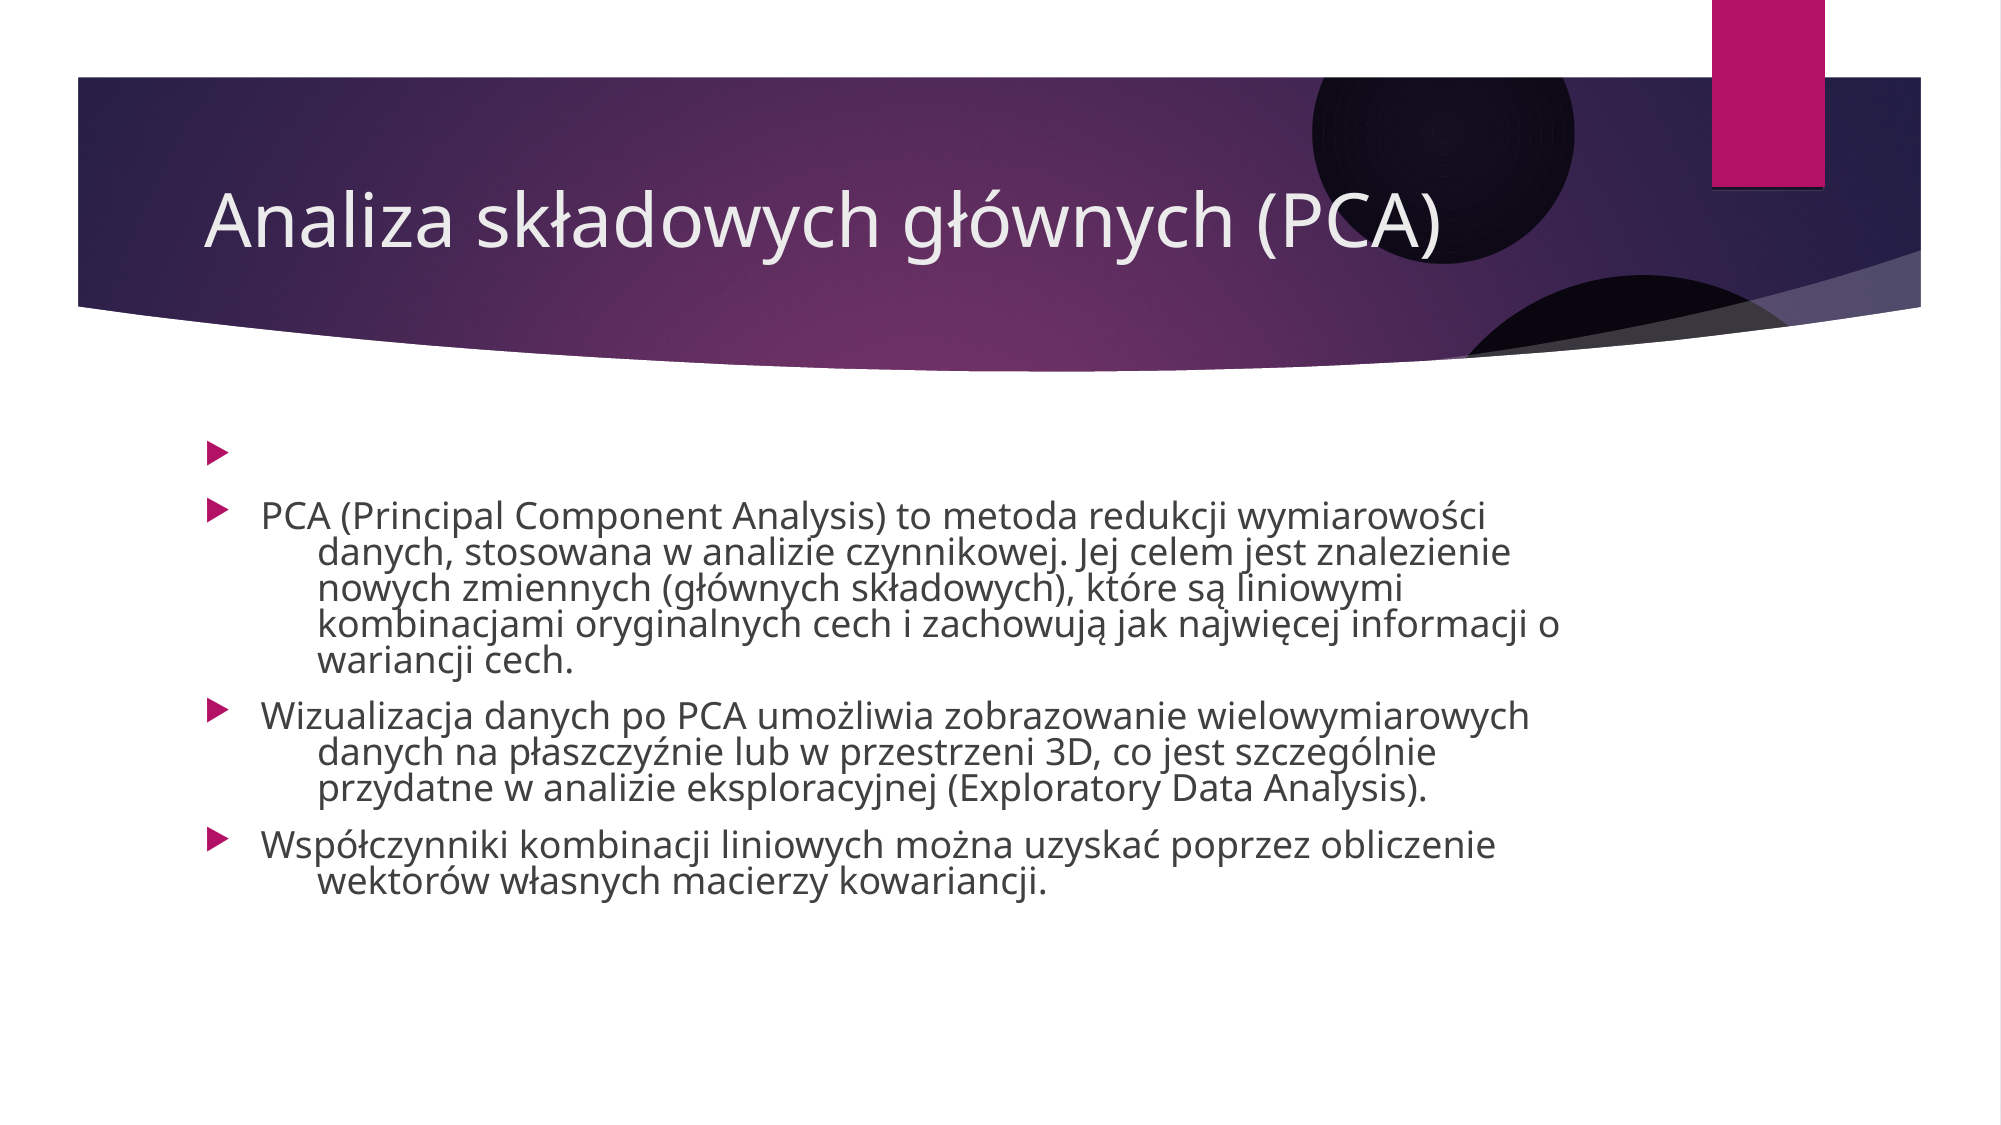

# Analiza składowych głównych (PCA)
PCA (Principal Component Analysis) to metoda redukcji wymiarowości danych, stosowana w analizie czynnikowej. Jej celem jest znalezienie nowych zmiennych (głównych składowych), które są liniowymi kombinacjami oryginalnych cech i zachowują jak najwięcej informacji o wariancji cech.
Wizualizacja danych po PCA umożliwia zobrazowanie wielowymiarowych danych na płaszczyźnie lub w przestrzeni 3D, co jest szczególnie przydatne w analizie eksploracyjnej (Exploratory Data Analysis).
Współczynniki kombinacji liniowych można uzyskać poprzez obliczenie wektorów własnych macierzy kowariancji.